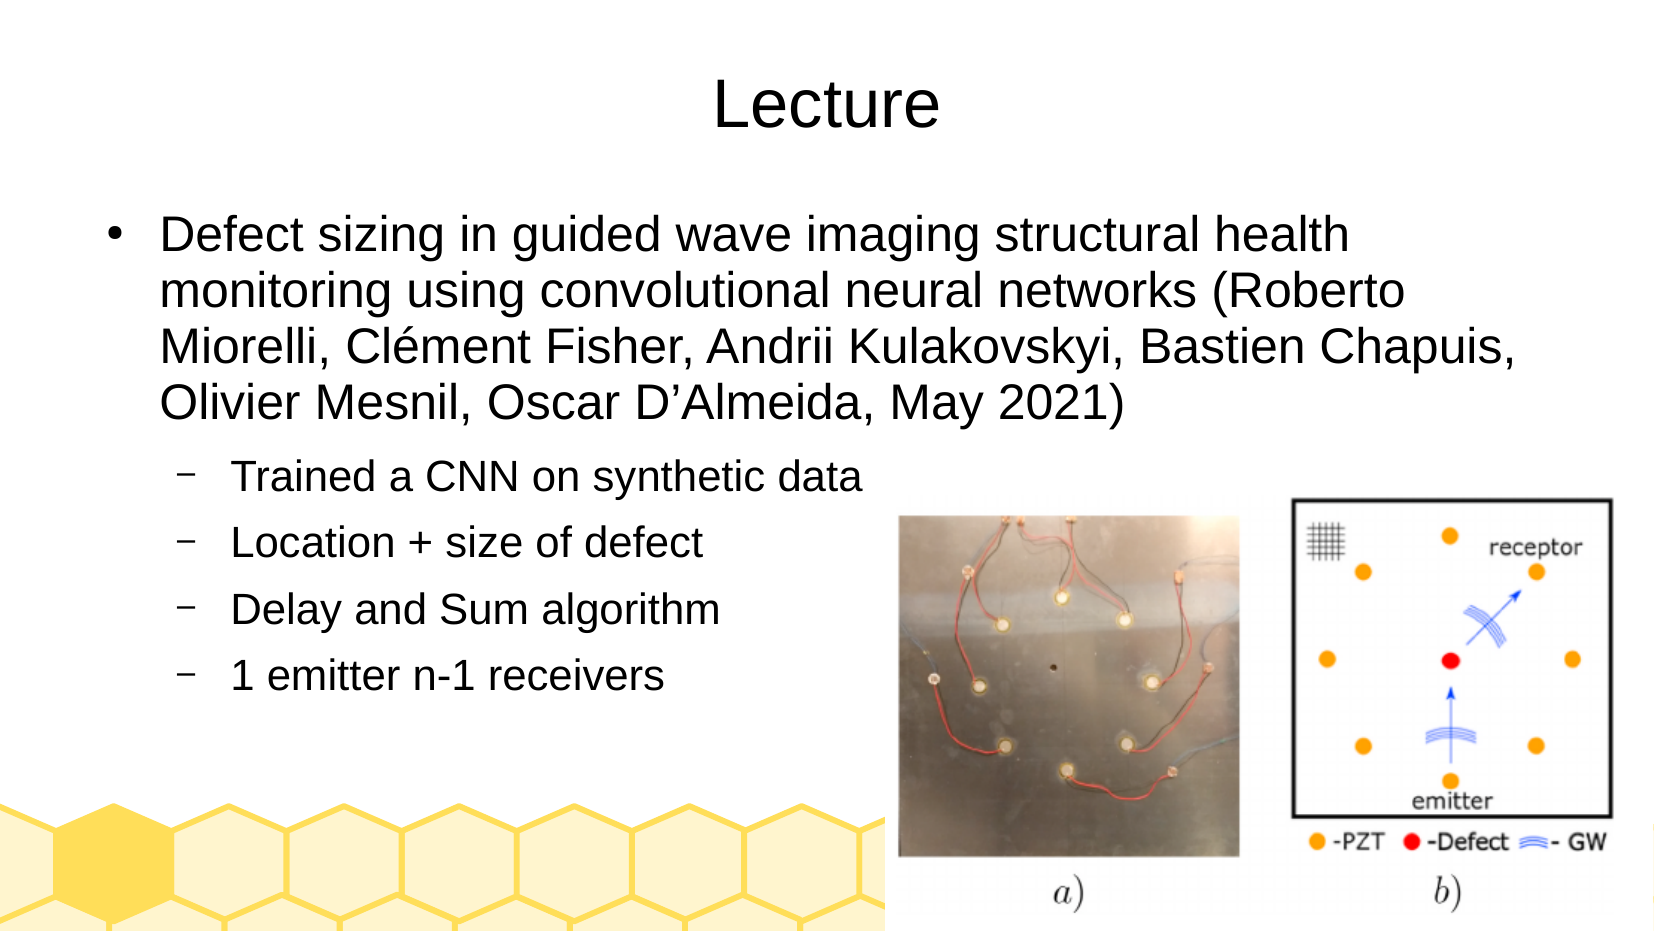

# Lecture
Defect sizing in guided wave imaging structural health monitoring using convolutional neural networks (Roberto Miorelli, Clément Fisher, Andrii Kulakovskyi, Bastien Chapuis, Olivier Mesnil, Oscar D’Almeida, May 2021)
Trained a CNN on synthetic data
Location + size of defect
Delay and Sum algorithm
1 emitter n-1 receivers